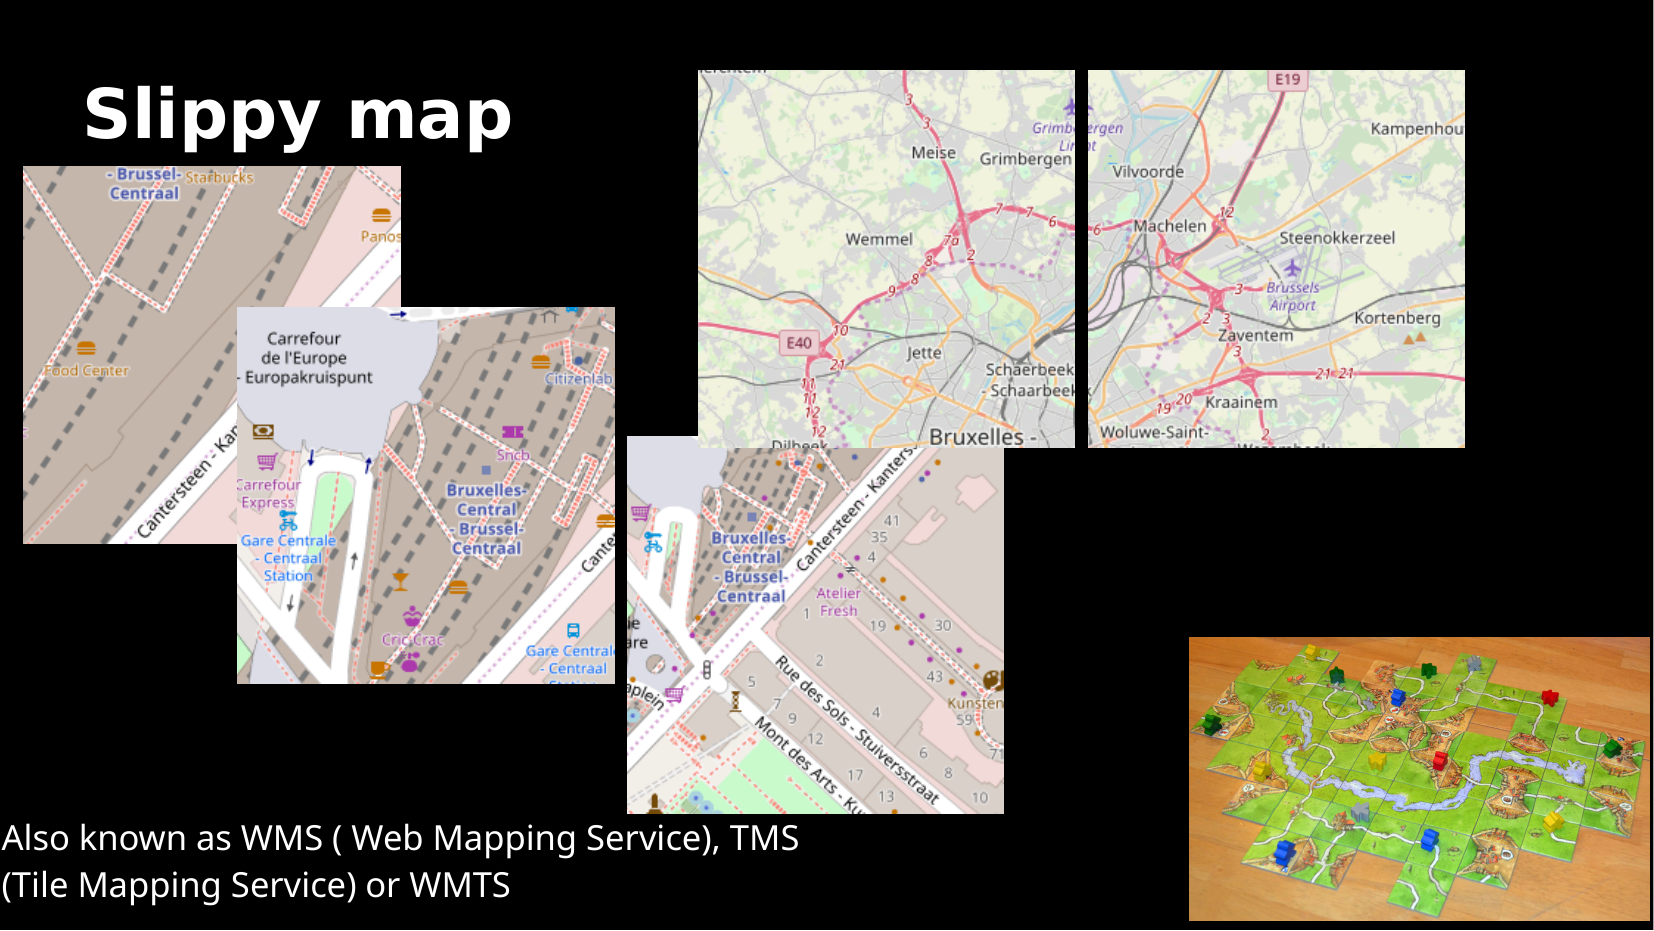

# Slippy map
Also known as WMS ( Web Mapping Service), TMS (Tile Mapping Service) or WMTS